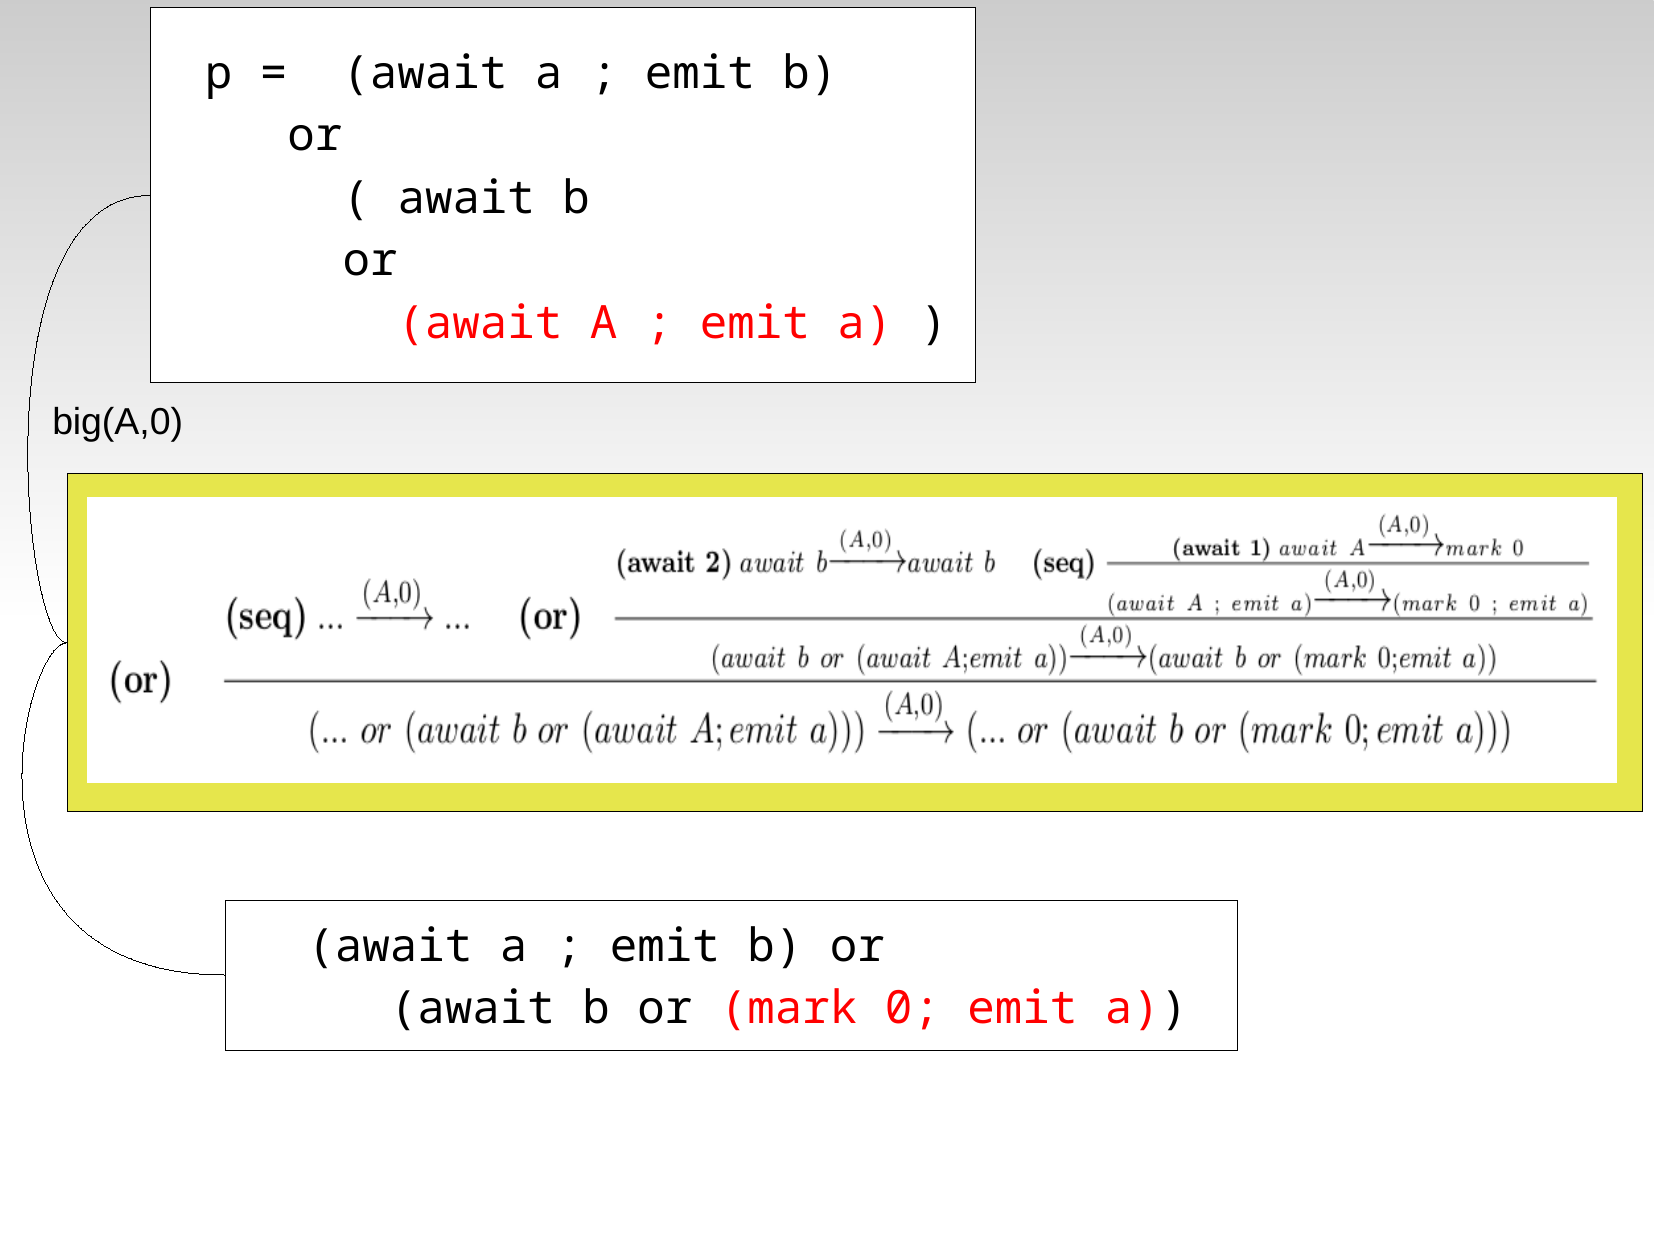

p = (await a ; emit b)
 or
 ( await b
 or
 (await A ; emit a) )
big(A,0)
 (await a ; emit b) or
 (await b or (mark 0; emit a))